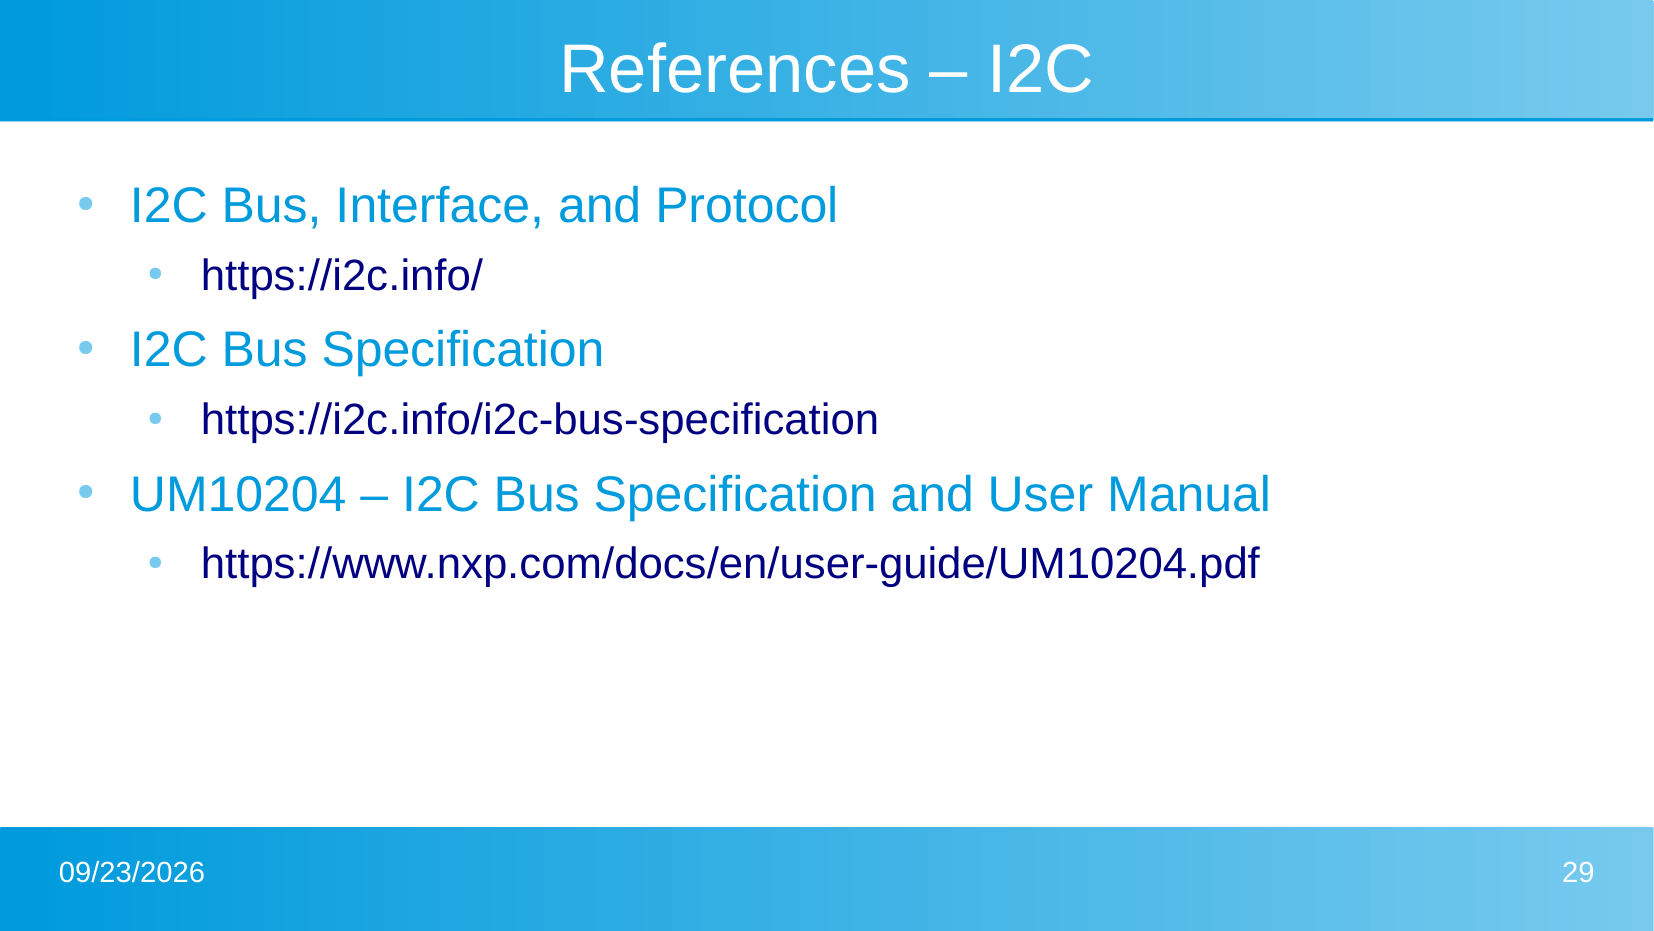

# References – I2C
I2C Bus, Interface, and Protocol
https://i2c.info/
I2C Bus Specification
https://i2c.info/i2c-bus-specification
UM10204 – I2C Bus Specification and User Manual
https://www.nxp.com/docs/en/user-guide/UM10204.pdf
29